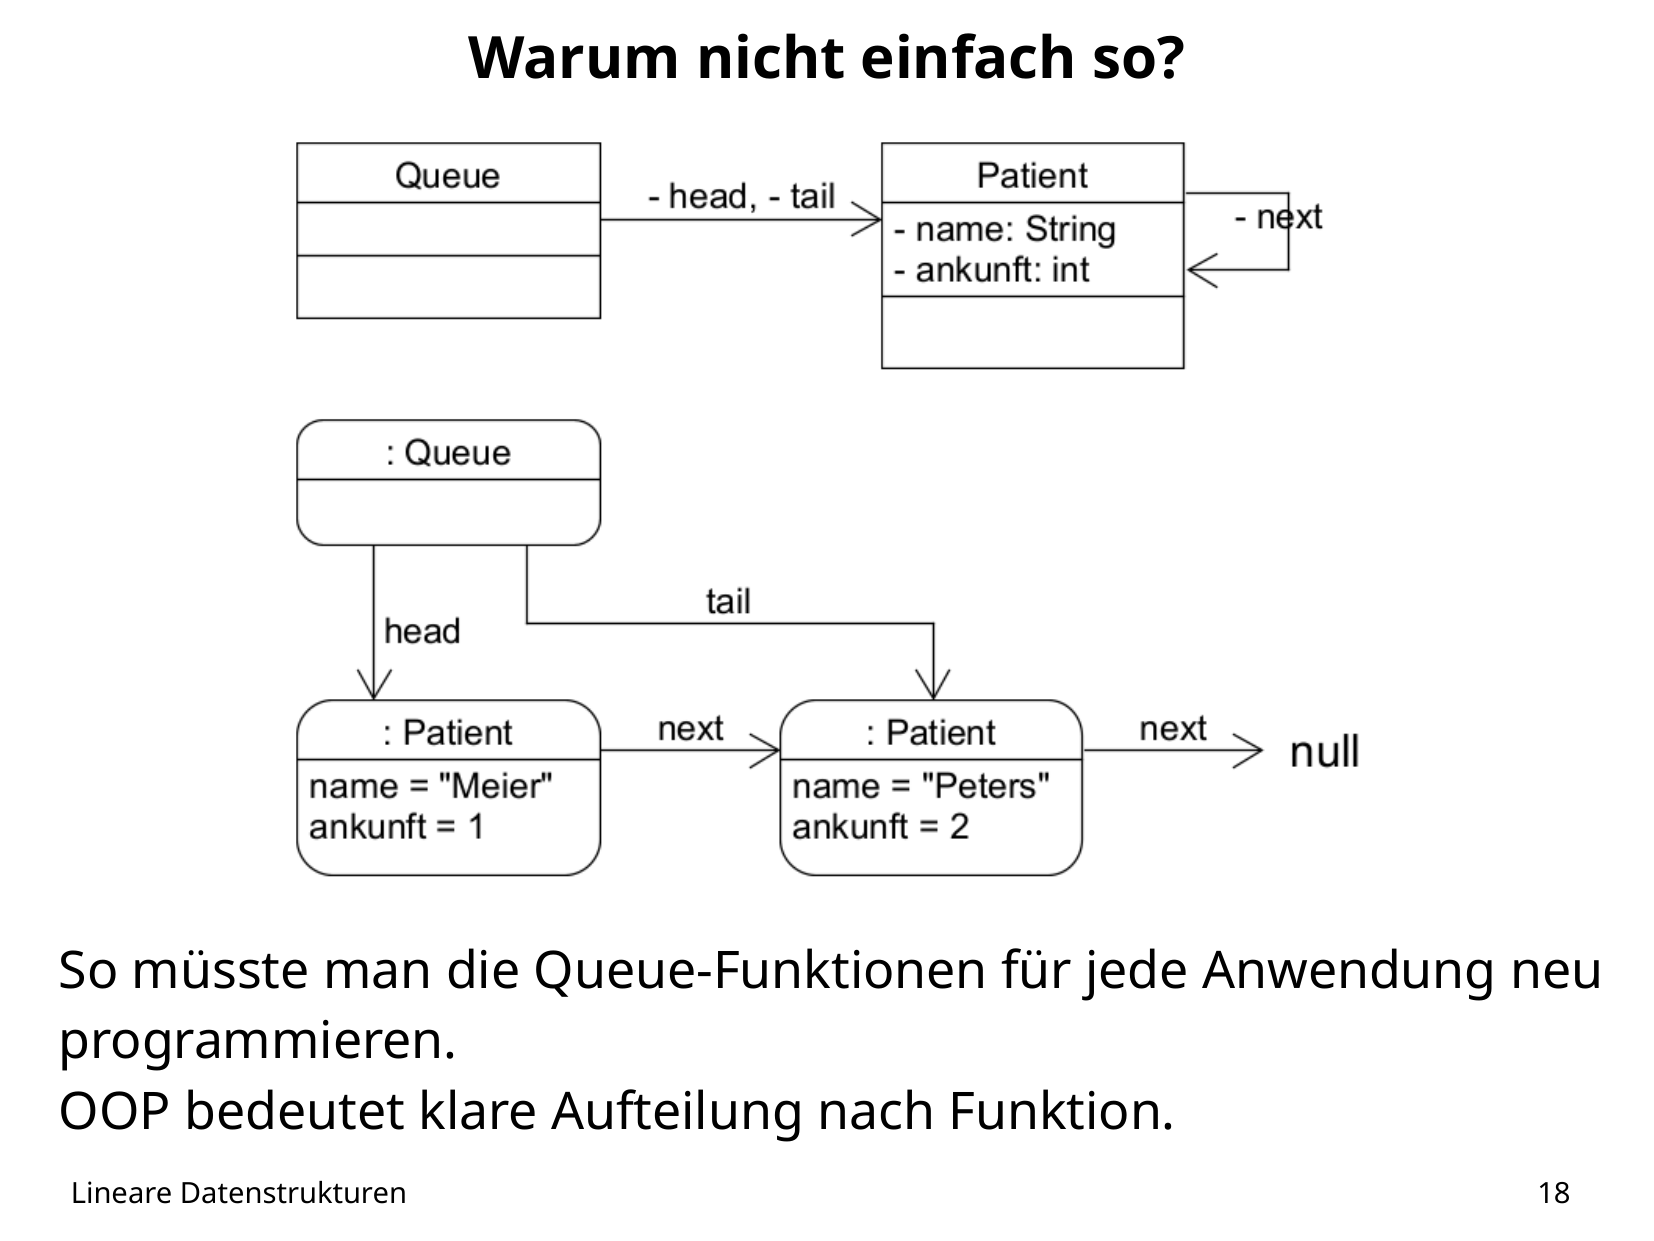

# Warum nicht einfach so?
So müsste man die Queue-Funktionen für jede Anwendung neu programmieren.
OOP bedeutet klare Aufteilung nach Funktion.
Lineare Datenstrukturen
18